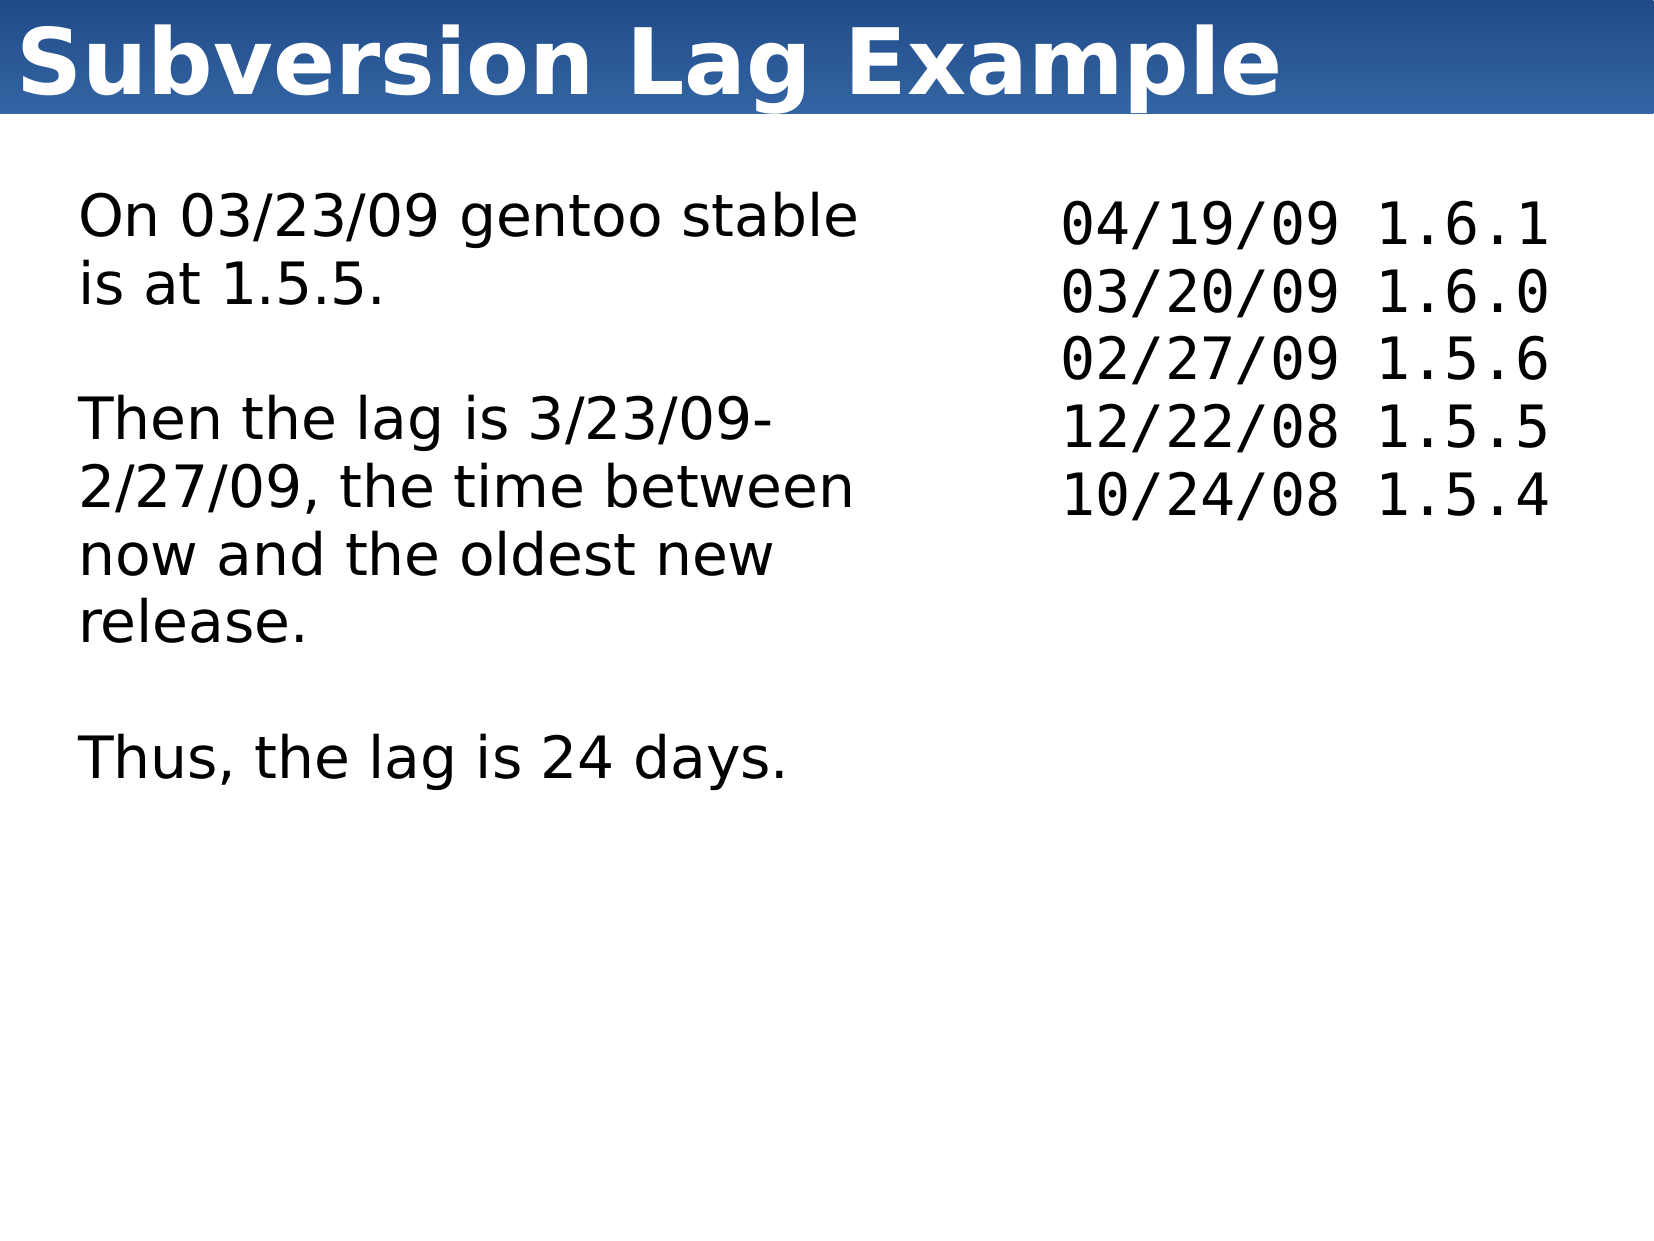

Subversion Lag Example
On 03/23/09 gentoo stable is at 1.5.5.
Then the lag is 3/23/09-2/27/09, the time between now and the oldest new release.
Thus, the lag is 24 days.
04/19/09 1.6.1
03/20/09 1.6.0
02/27/09 1.5.6
12/22/08 1.5.5
10/24/08 1.5.4